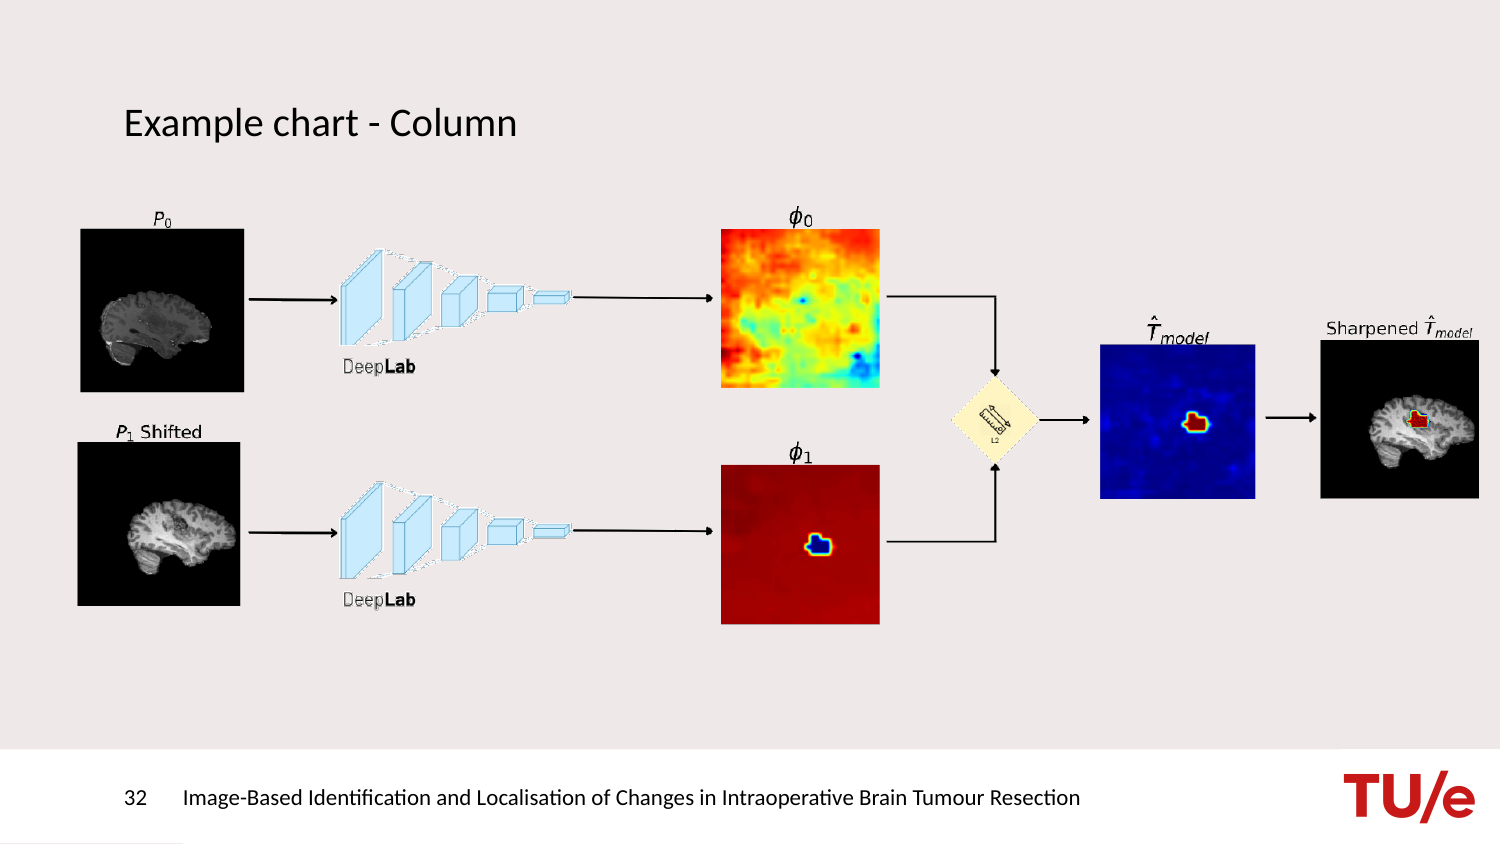

# Example chart - Column
32
Image-Based Identification and Localisation of Changes in Intraoperative Brain Tumour Resection